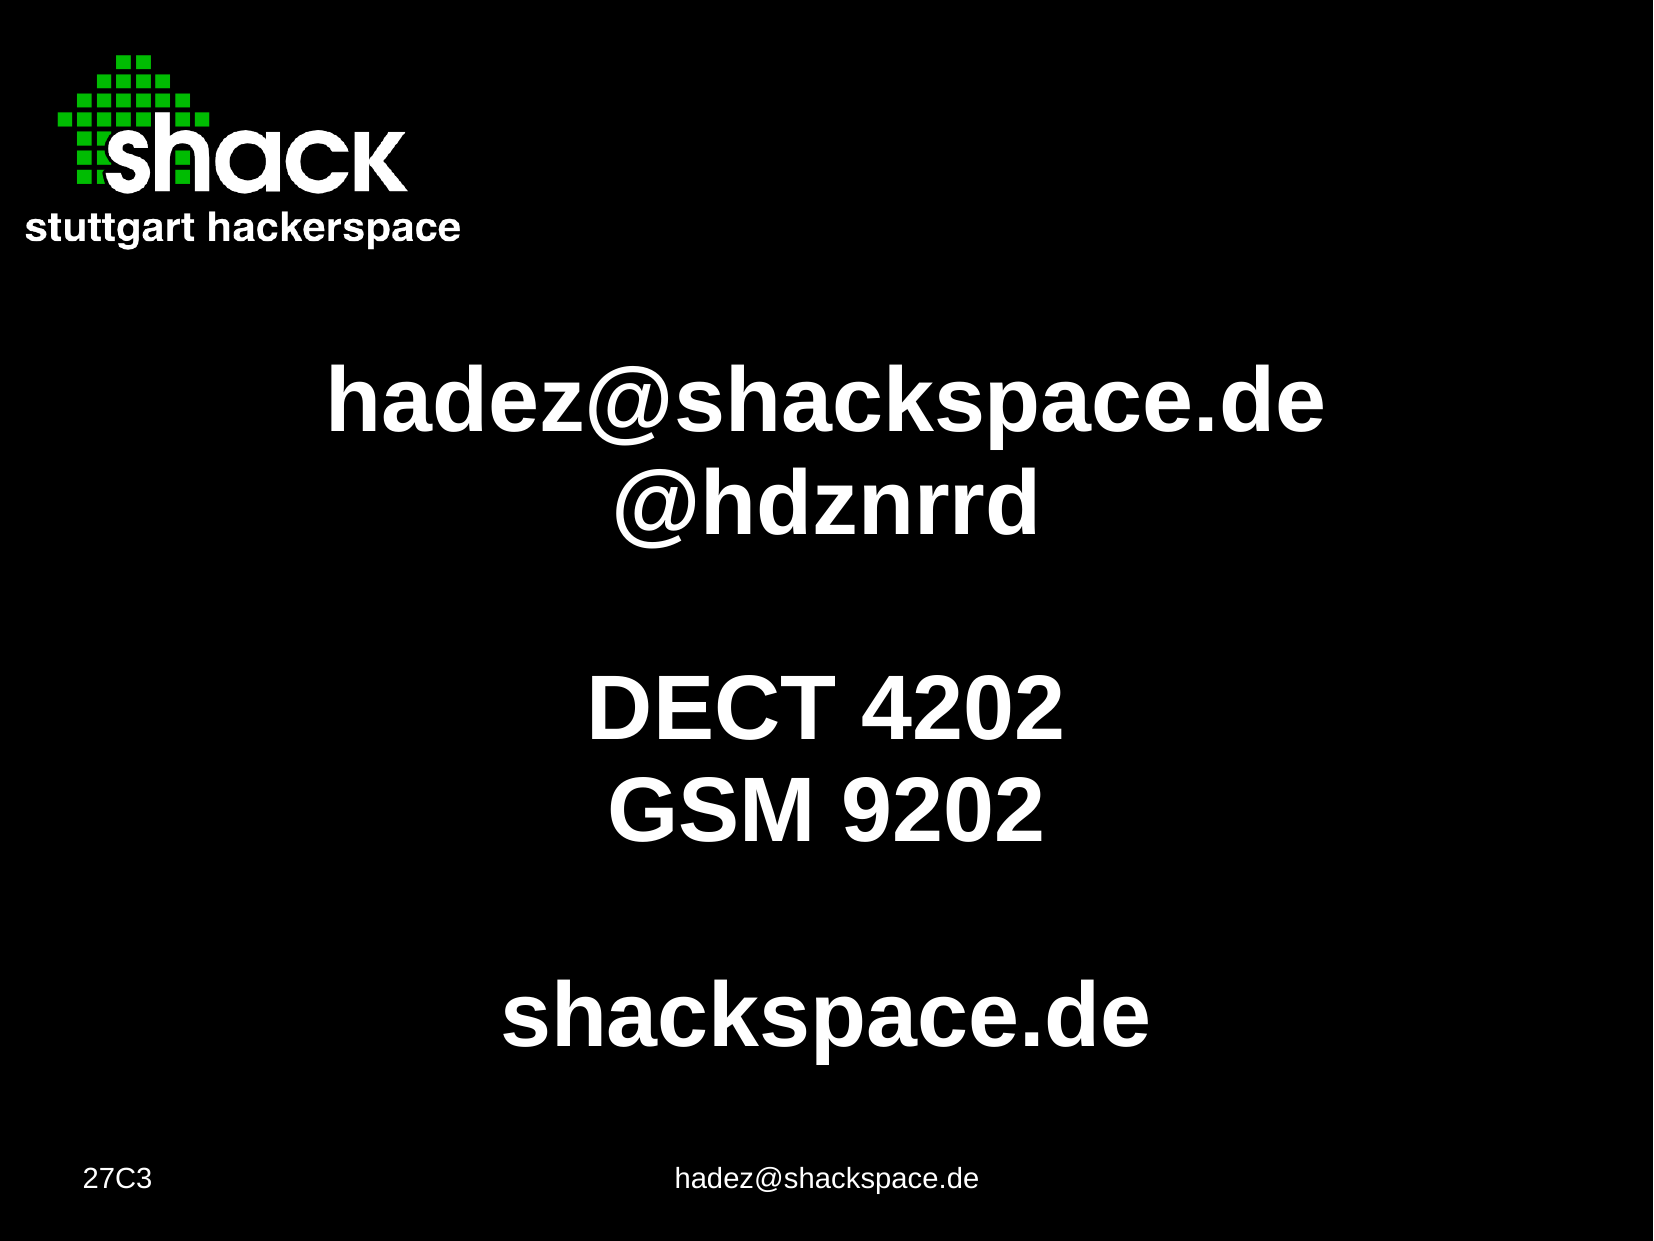

#
hadez@shackspace.de
@hdznrrd
DECT 4202
GSM 9202
shackspace.de